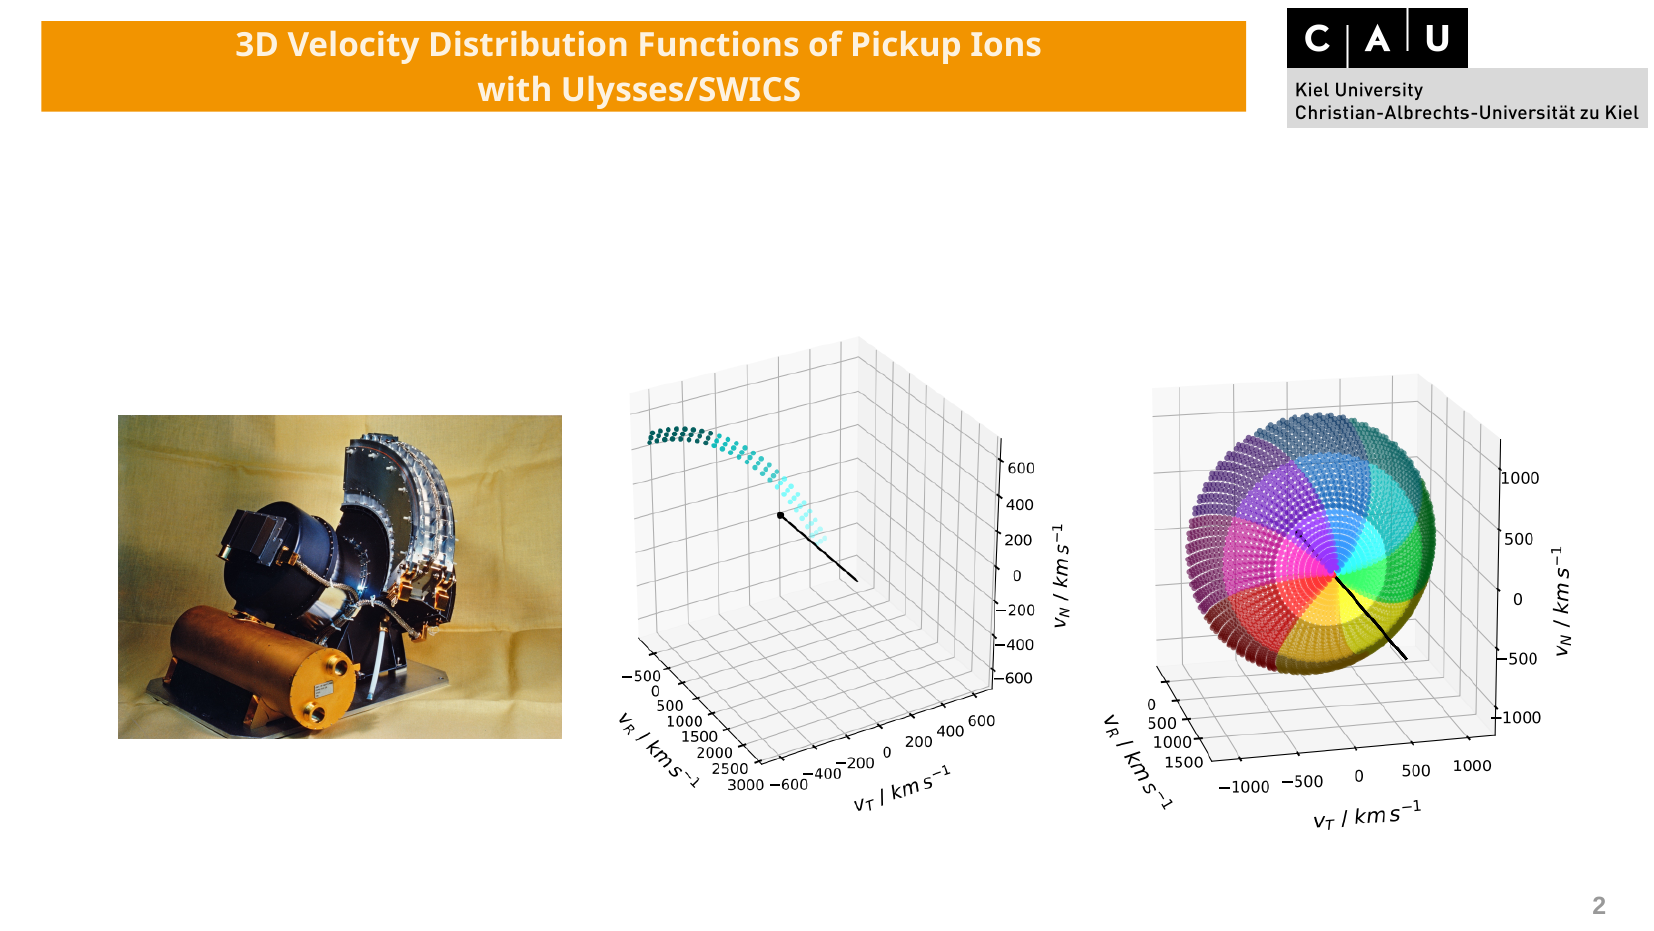

3D Velocity Distribution Functions of Pickup Ions
with Ulysses/SWICS
#
2